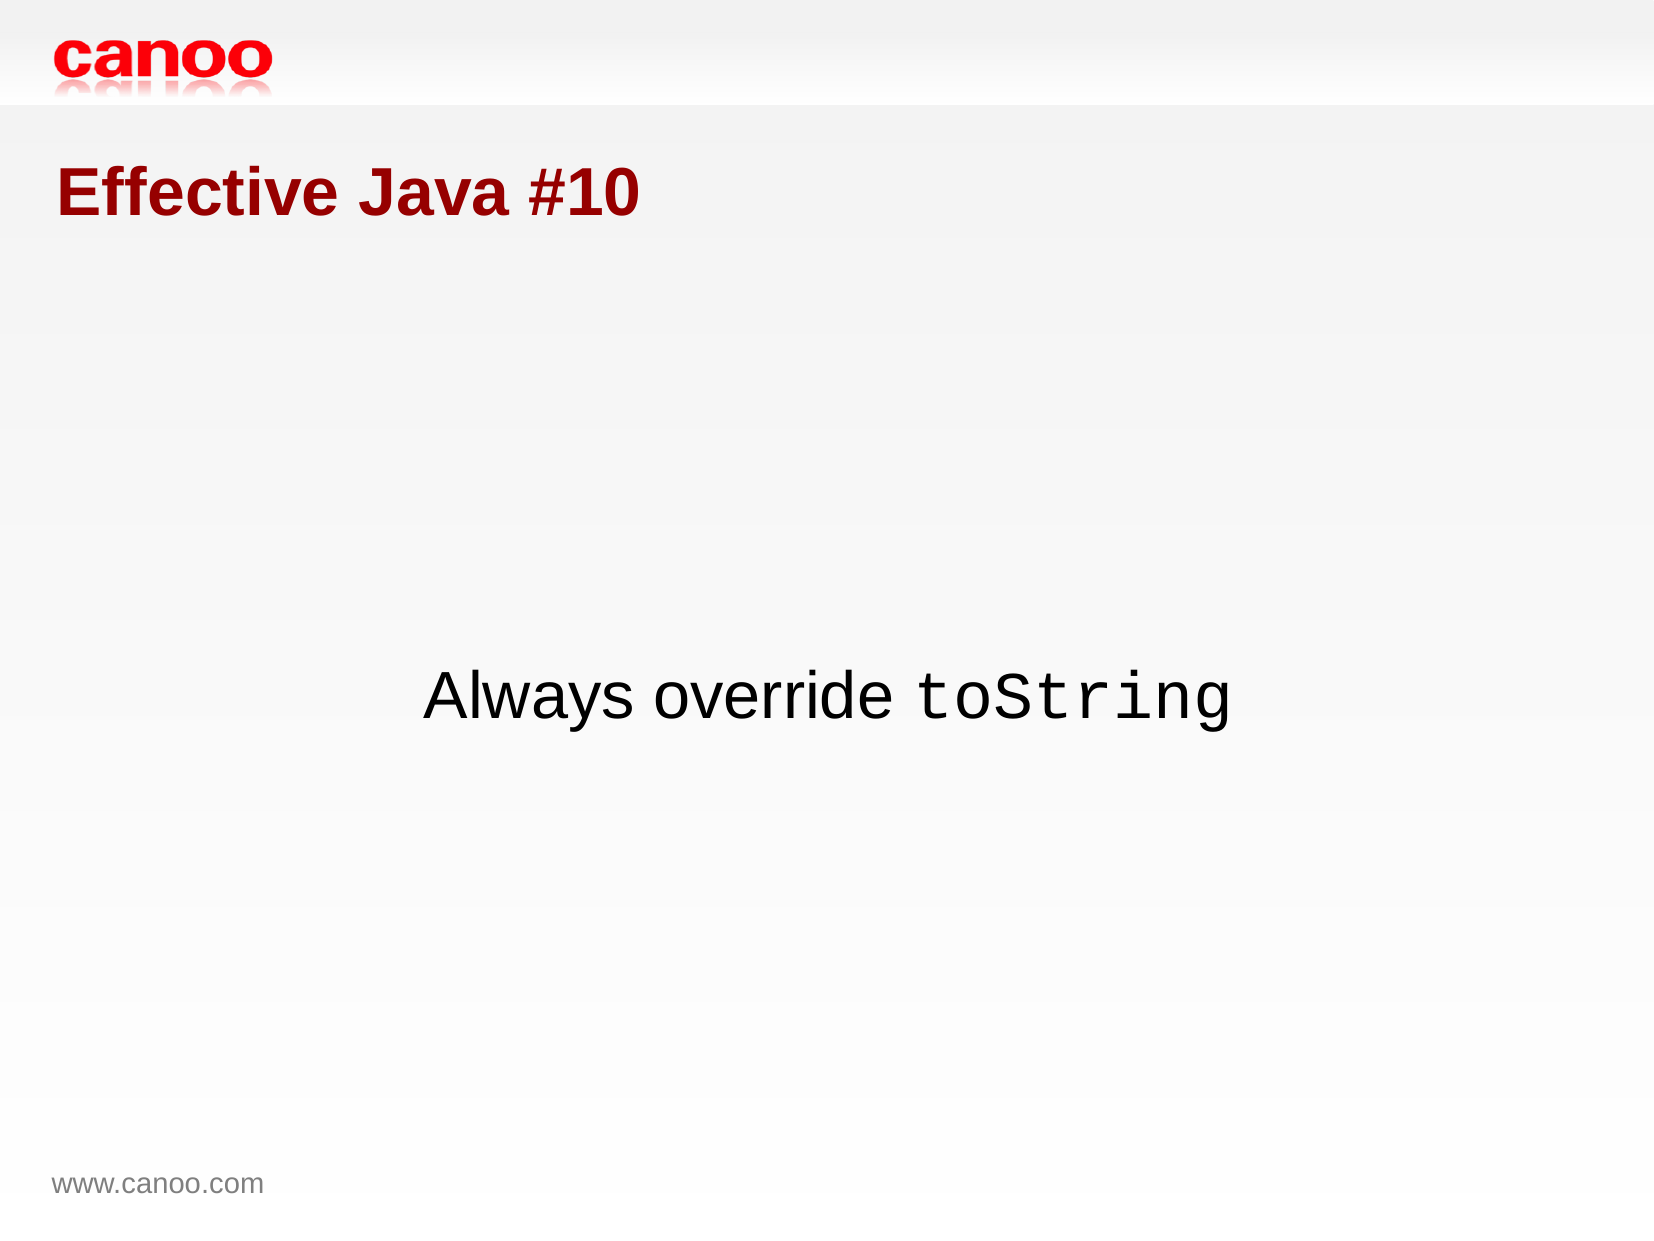

# Effective Java #10
Always override toString